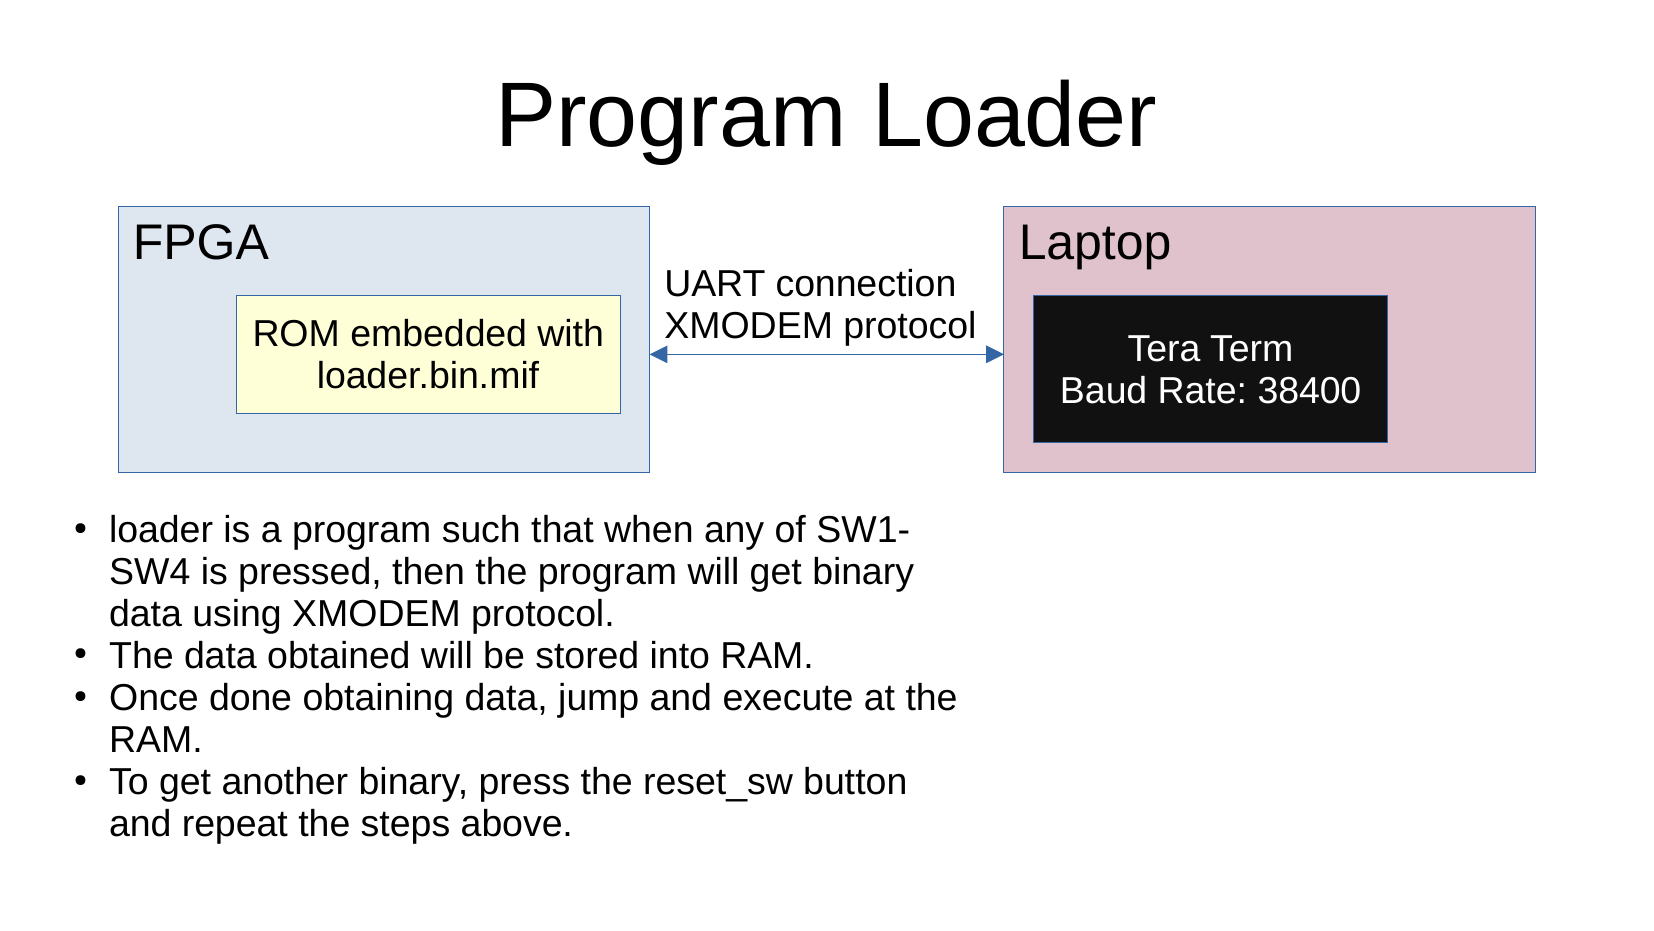

# Program Loader
FPGA
Laptop
UART connection
XMODEM protocol
ROM embedded with
loader.bin.mif
Tera Term
Baud Rate: 38400
loader is a program such that when any of SW1-SW4 is pressed, then the program will get binary data using XMODEM protocol.
The data obtained will be stored into RAM.
Once done obtaining data, jump and execute at the RAM.
To get another binary, press the reset_sw button and repeat the steps above.